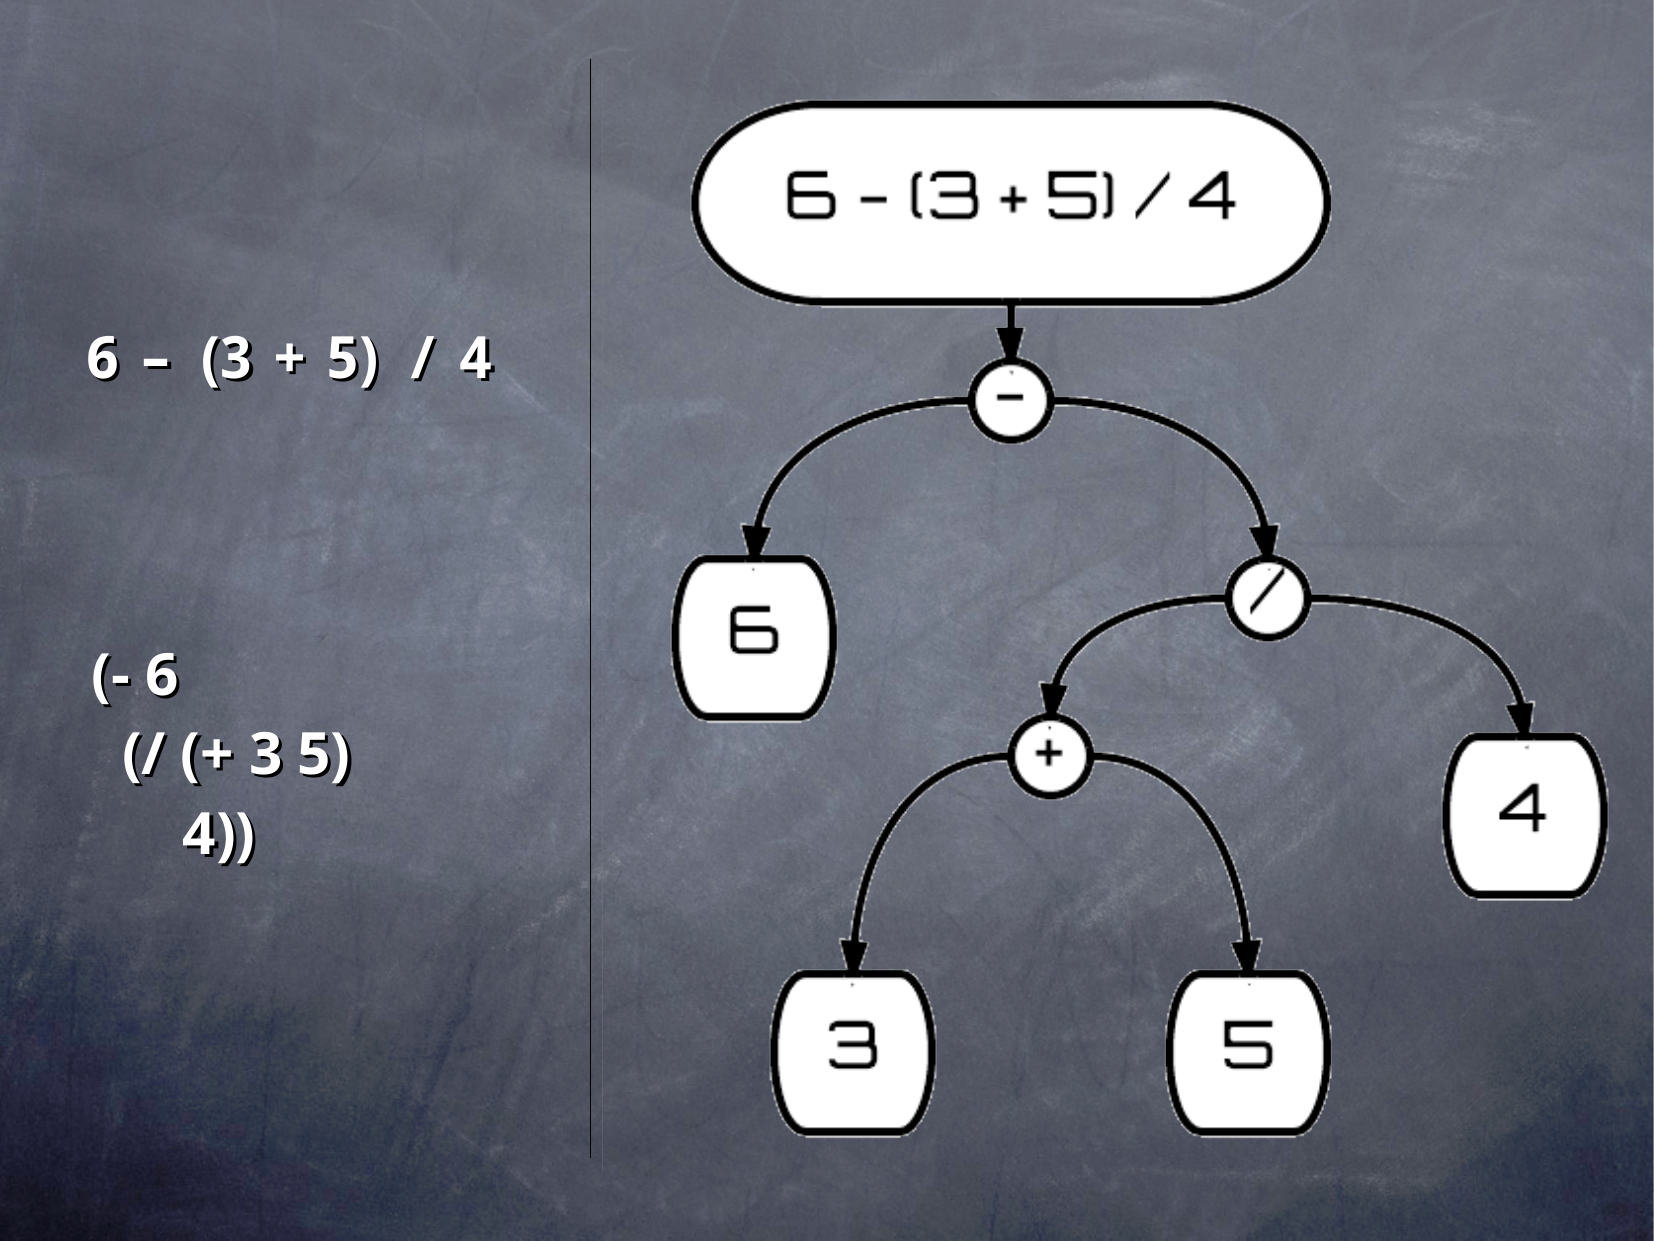

6 – (3 + 5) / 4
(- 6
 (/ (+ 3 5)
 4))